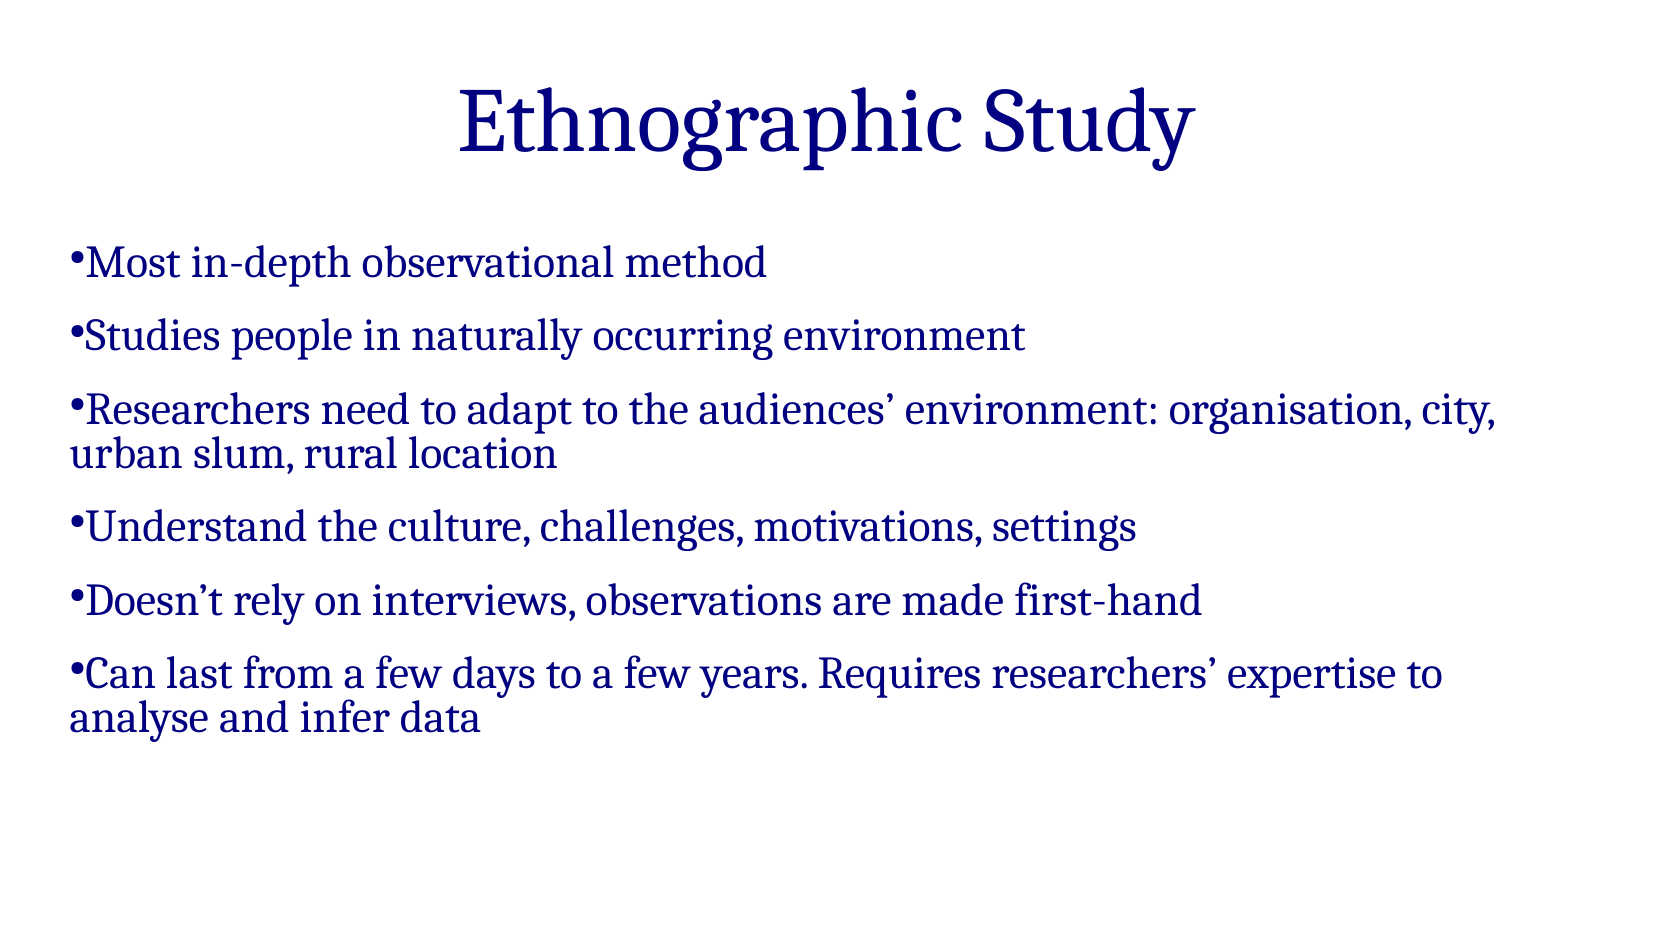

# Ethnographic Study
Most in-depth observational method
Studies people in naturally occurring environment
Researchers need to adapt to the audiences’ environment: organisation, city, urban slum, rural location
Understand the culture, challenges, motivations, settings
Doesn’t rely on interviews, observations are made first-hand
Can last from a few days to a few years. Requires researchers’ expertise to analyse and infer data